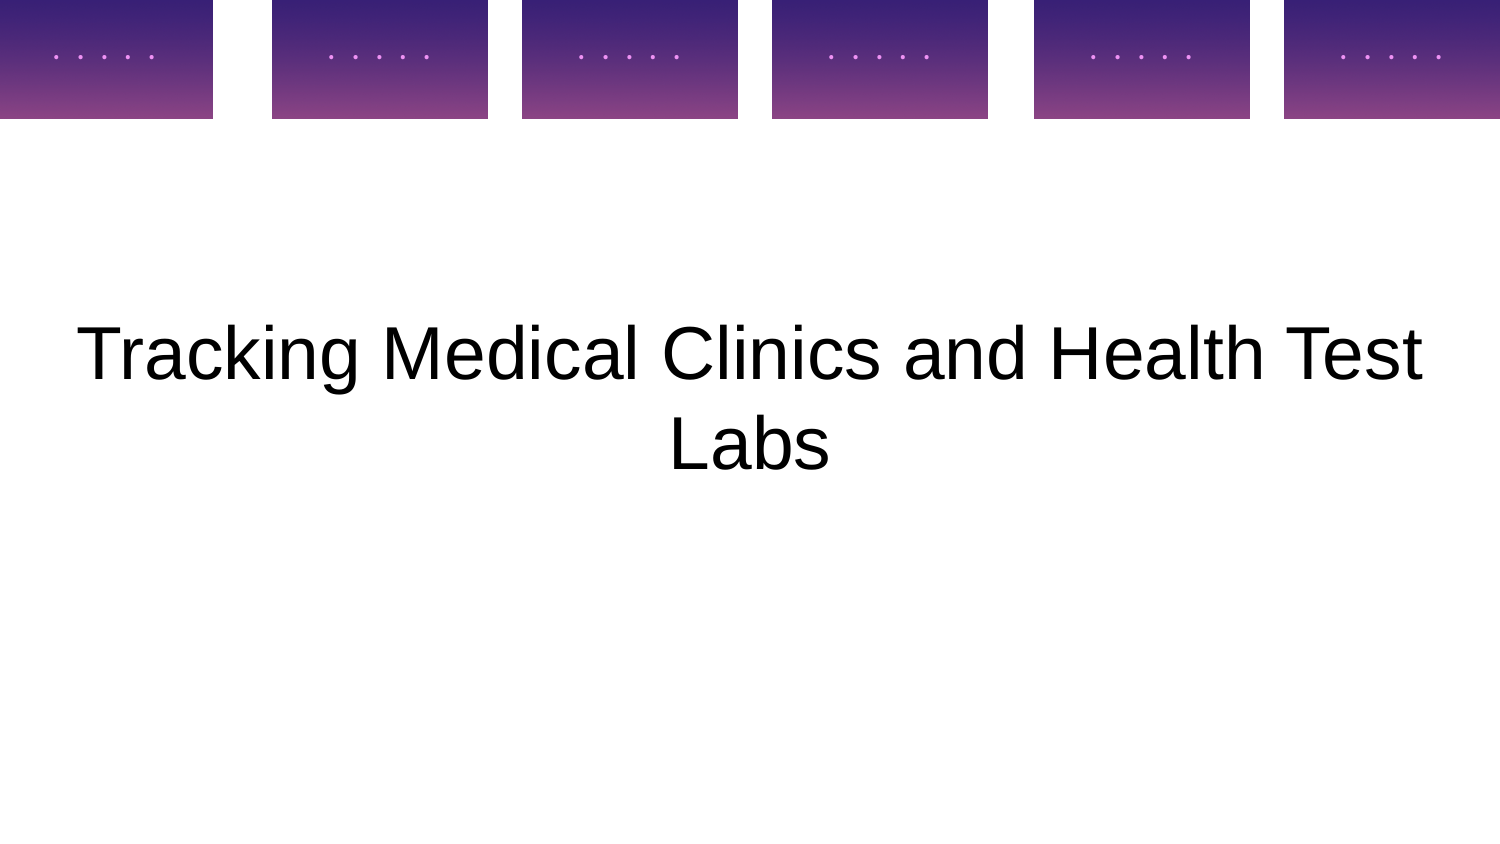

Tracking Medical Clinics and Health Test Labs